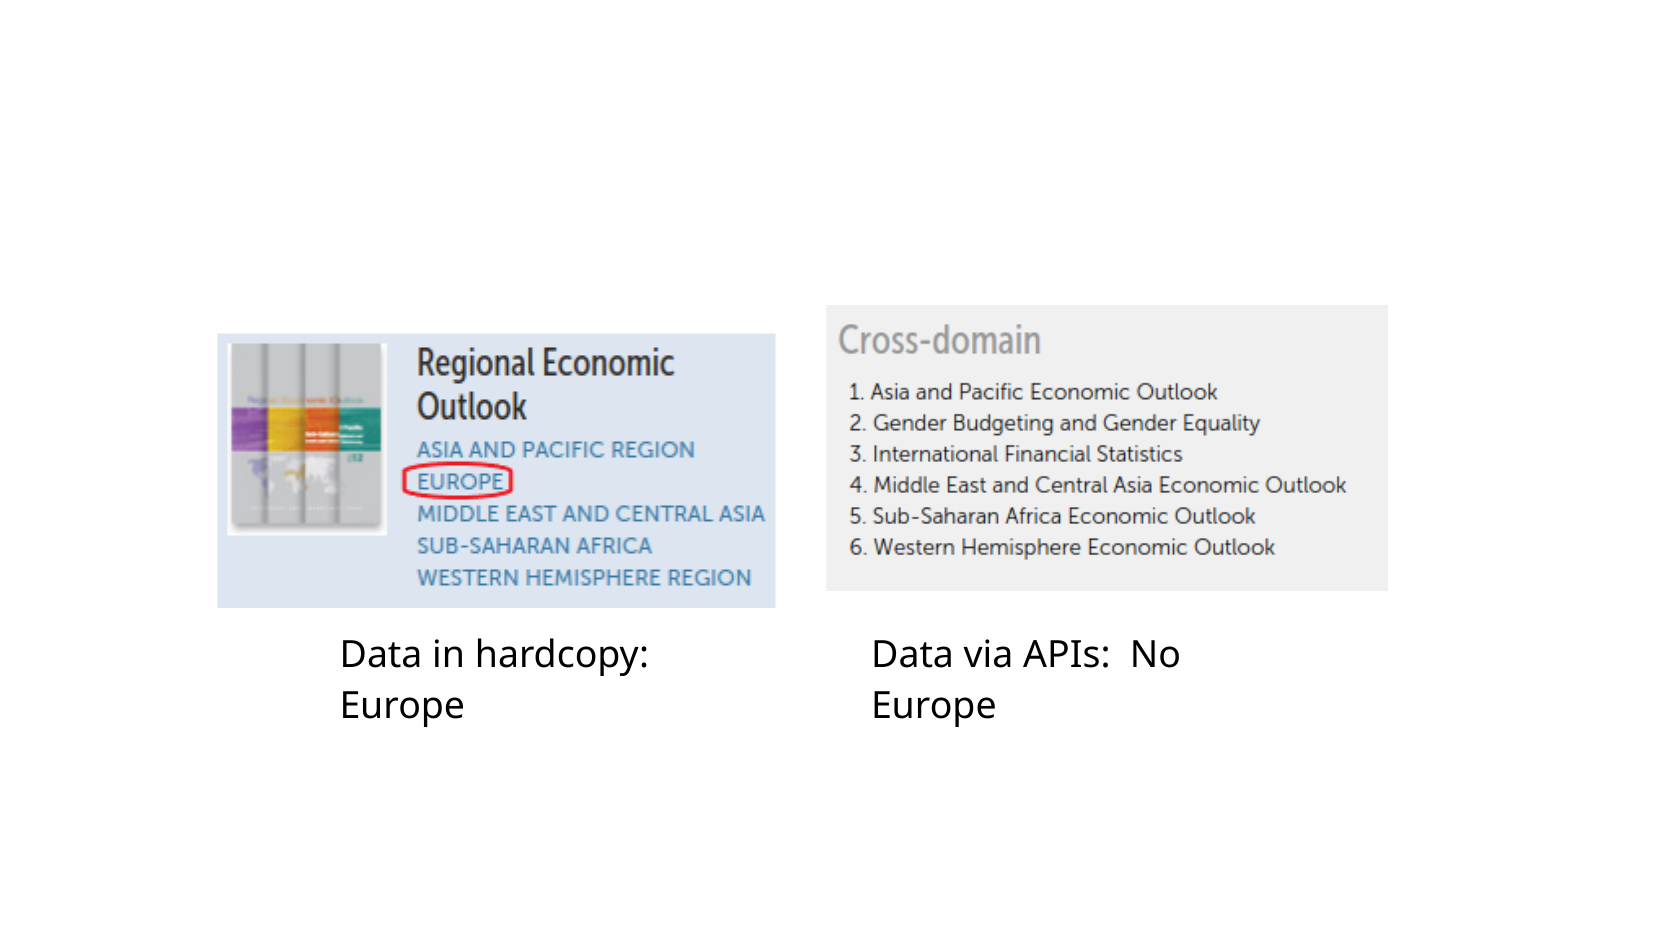

#
Data in hardcopy: Europe
Data via APIs: No Europe